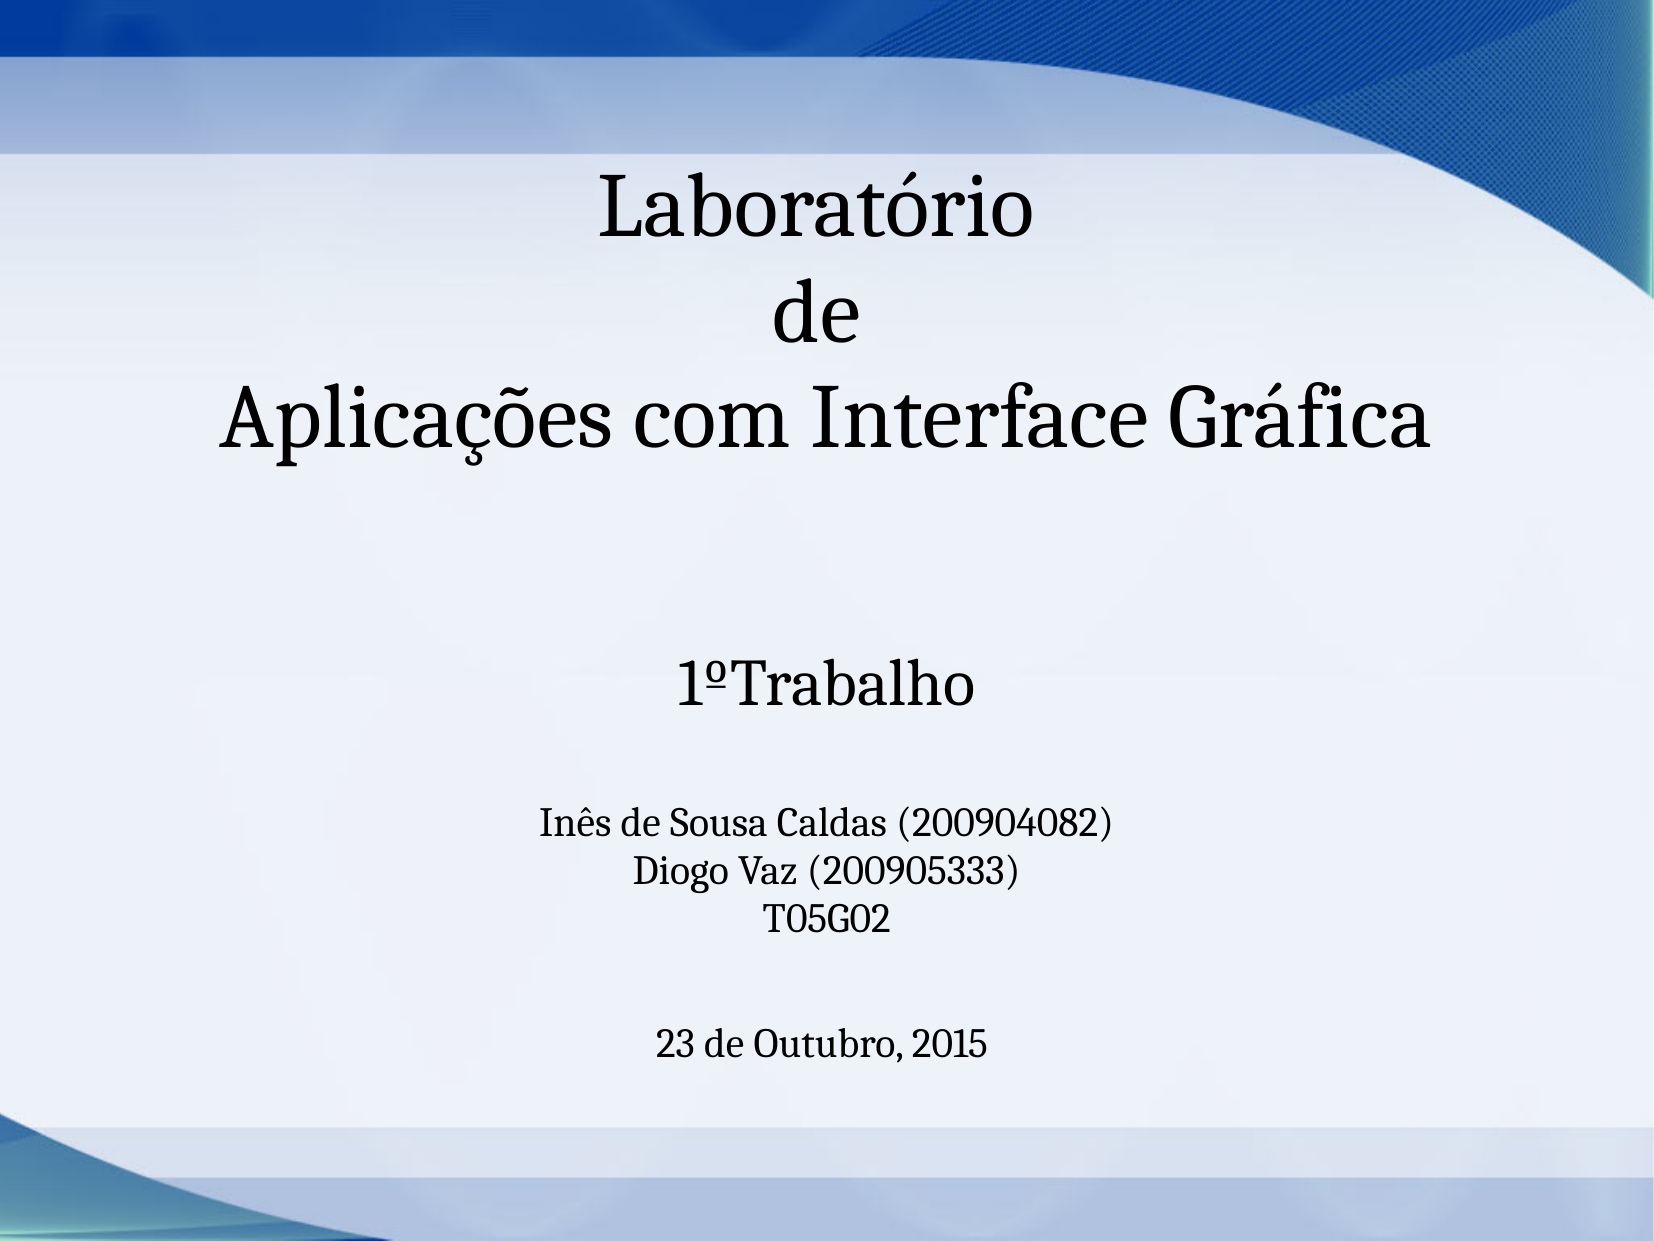

# Laboratório de Aplicações com Interface Gráfica
1ºTrabalho
Inês de Sousa Caldas (200904082)
Diogo Vaz (200905333)
T05G02
23 de Outubro, 2015